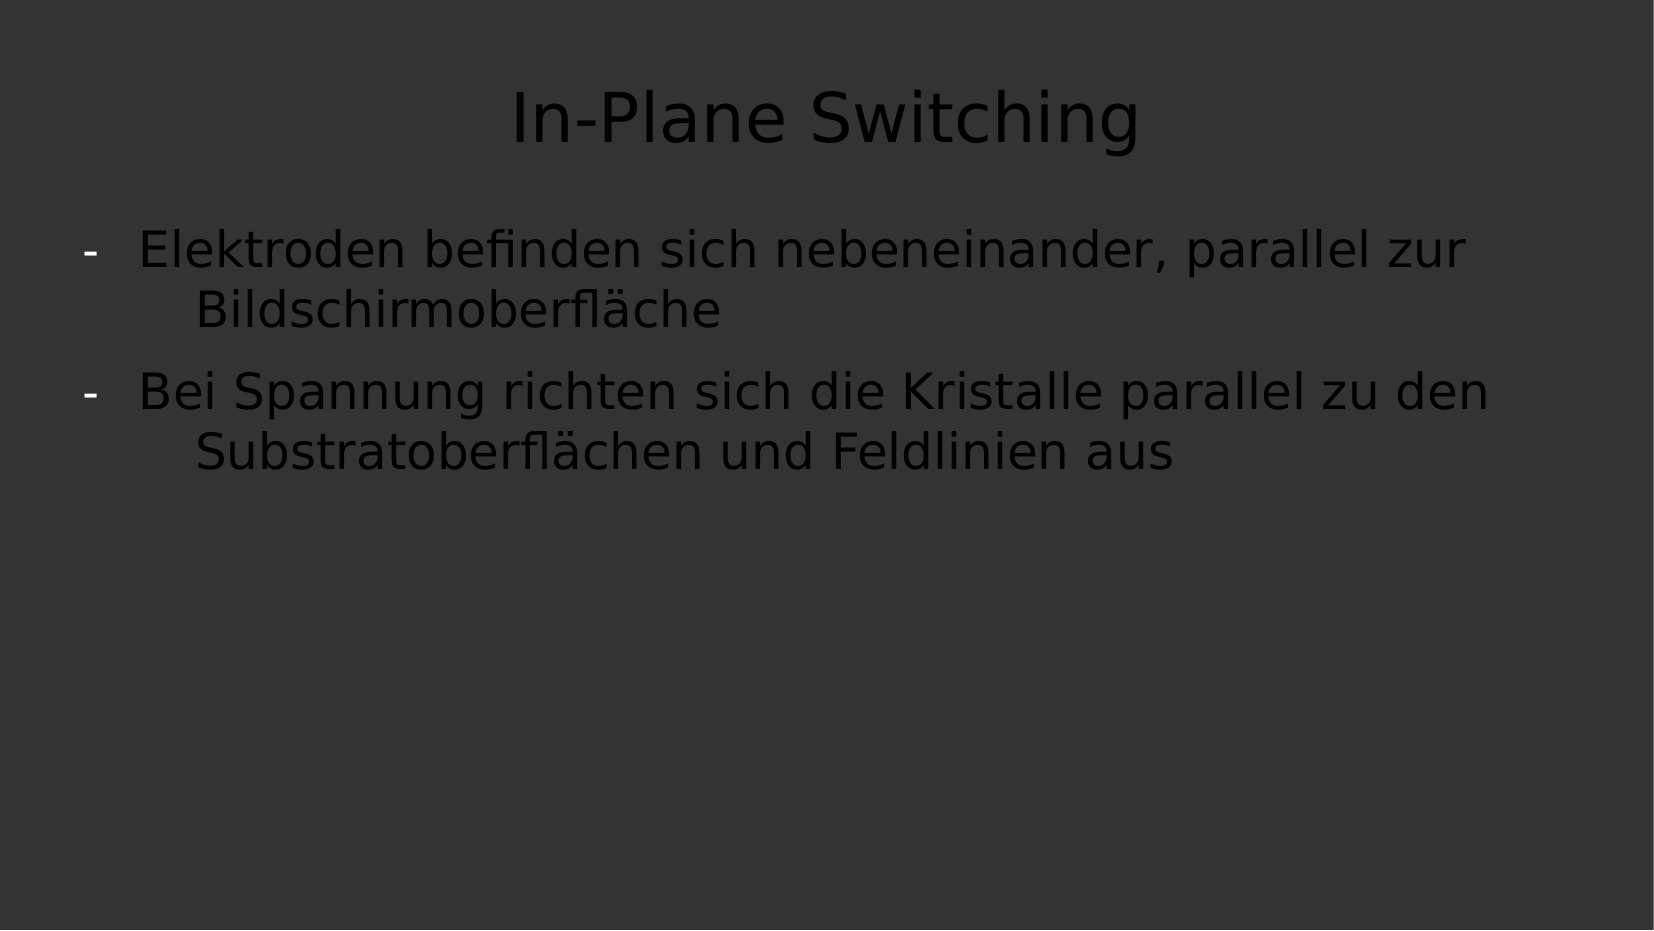

# In-Plane Switching
Elektroden befinden sich nebeneinander, parallel zur Bildschirmoberfläche
Bei Spannung richten sich die Kristalle parallel zu den Substratoberflächen und Feldlinien aus